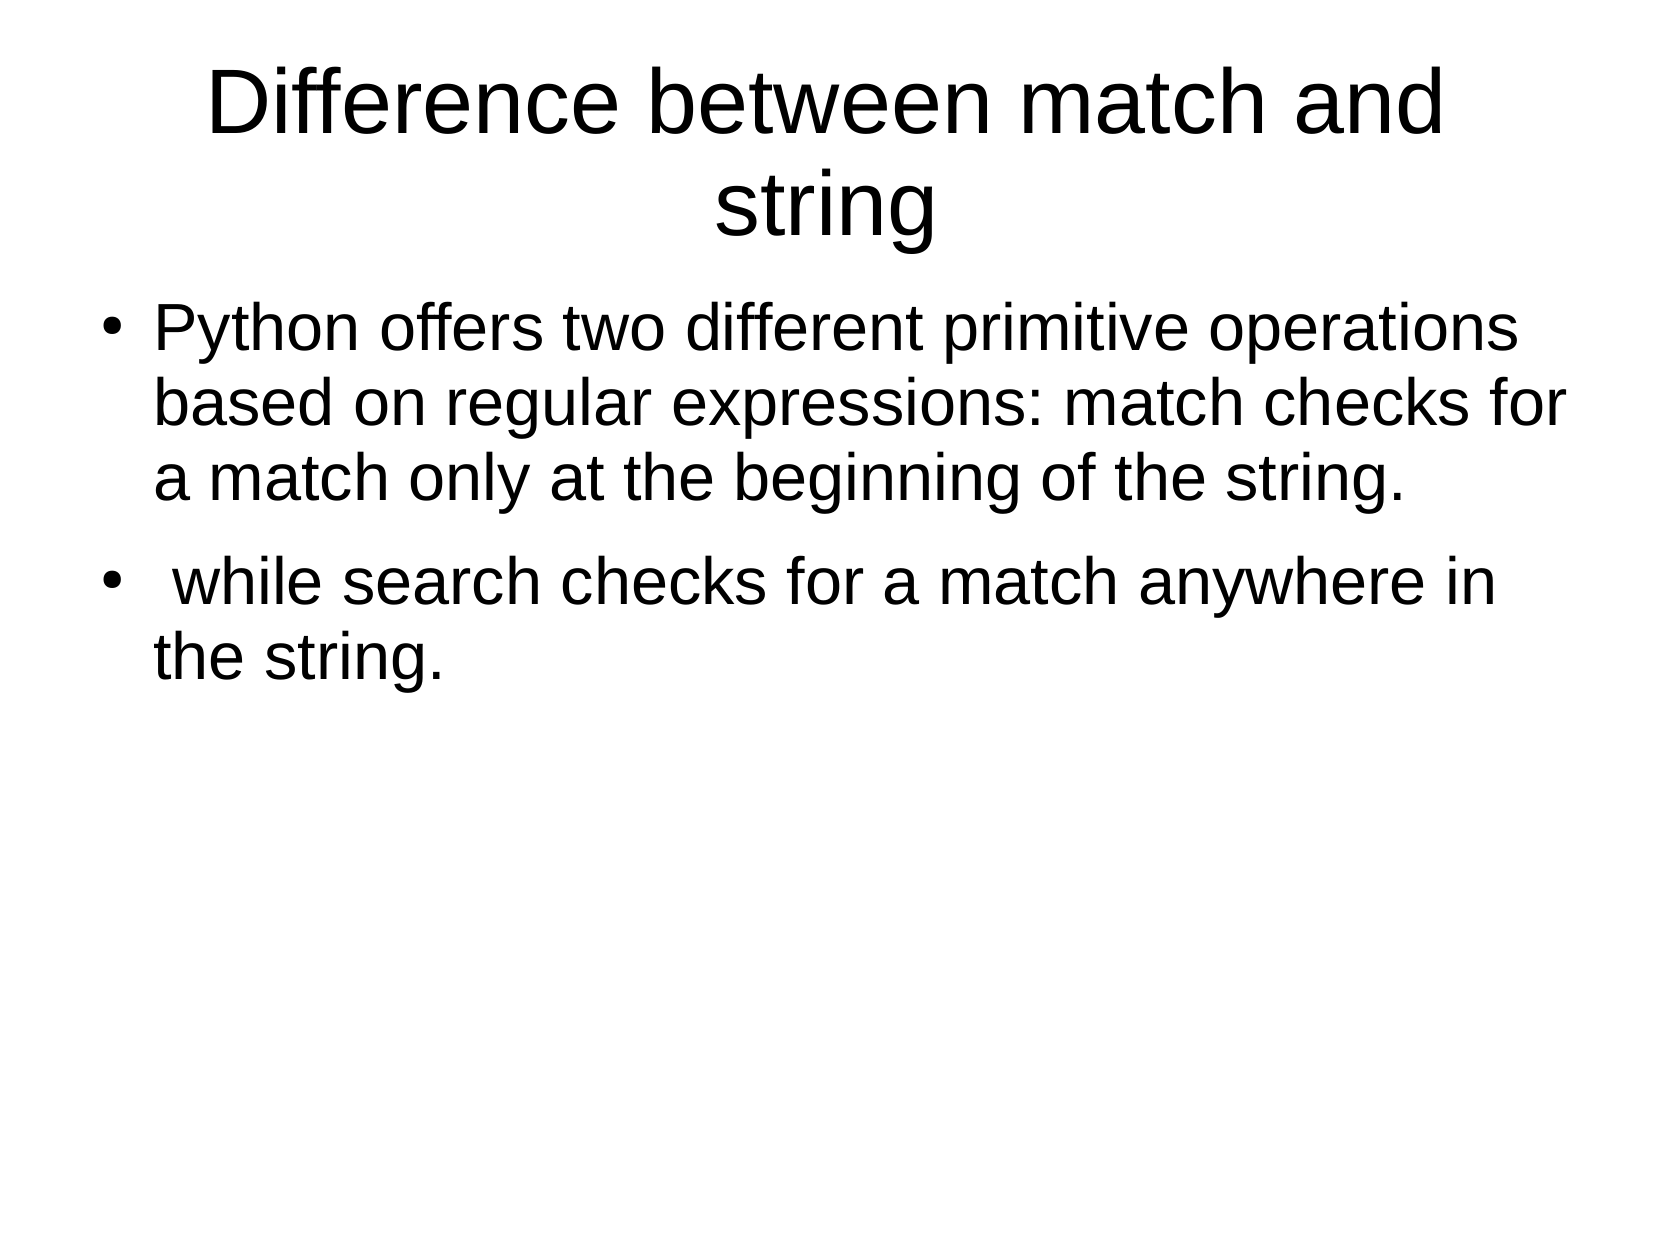

# Difference between match and string
Python offers two different primitive operations based on regular expressions: match checks for a match only at the beginning of the string.
 while search checks for a match anywhere in the string.